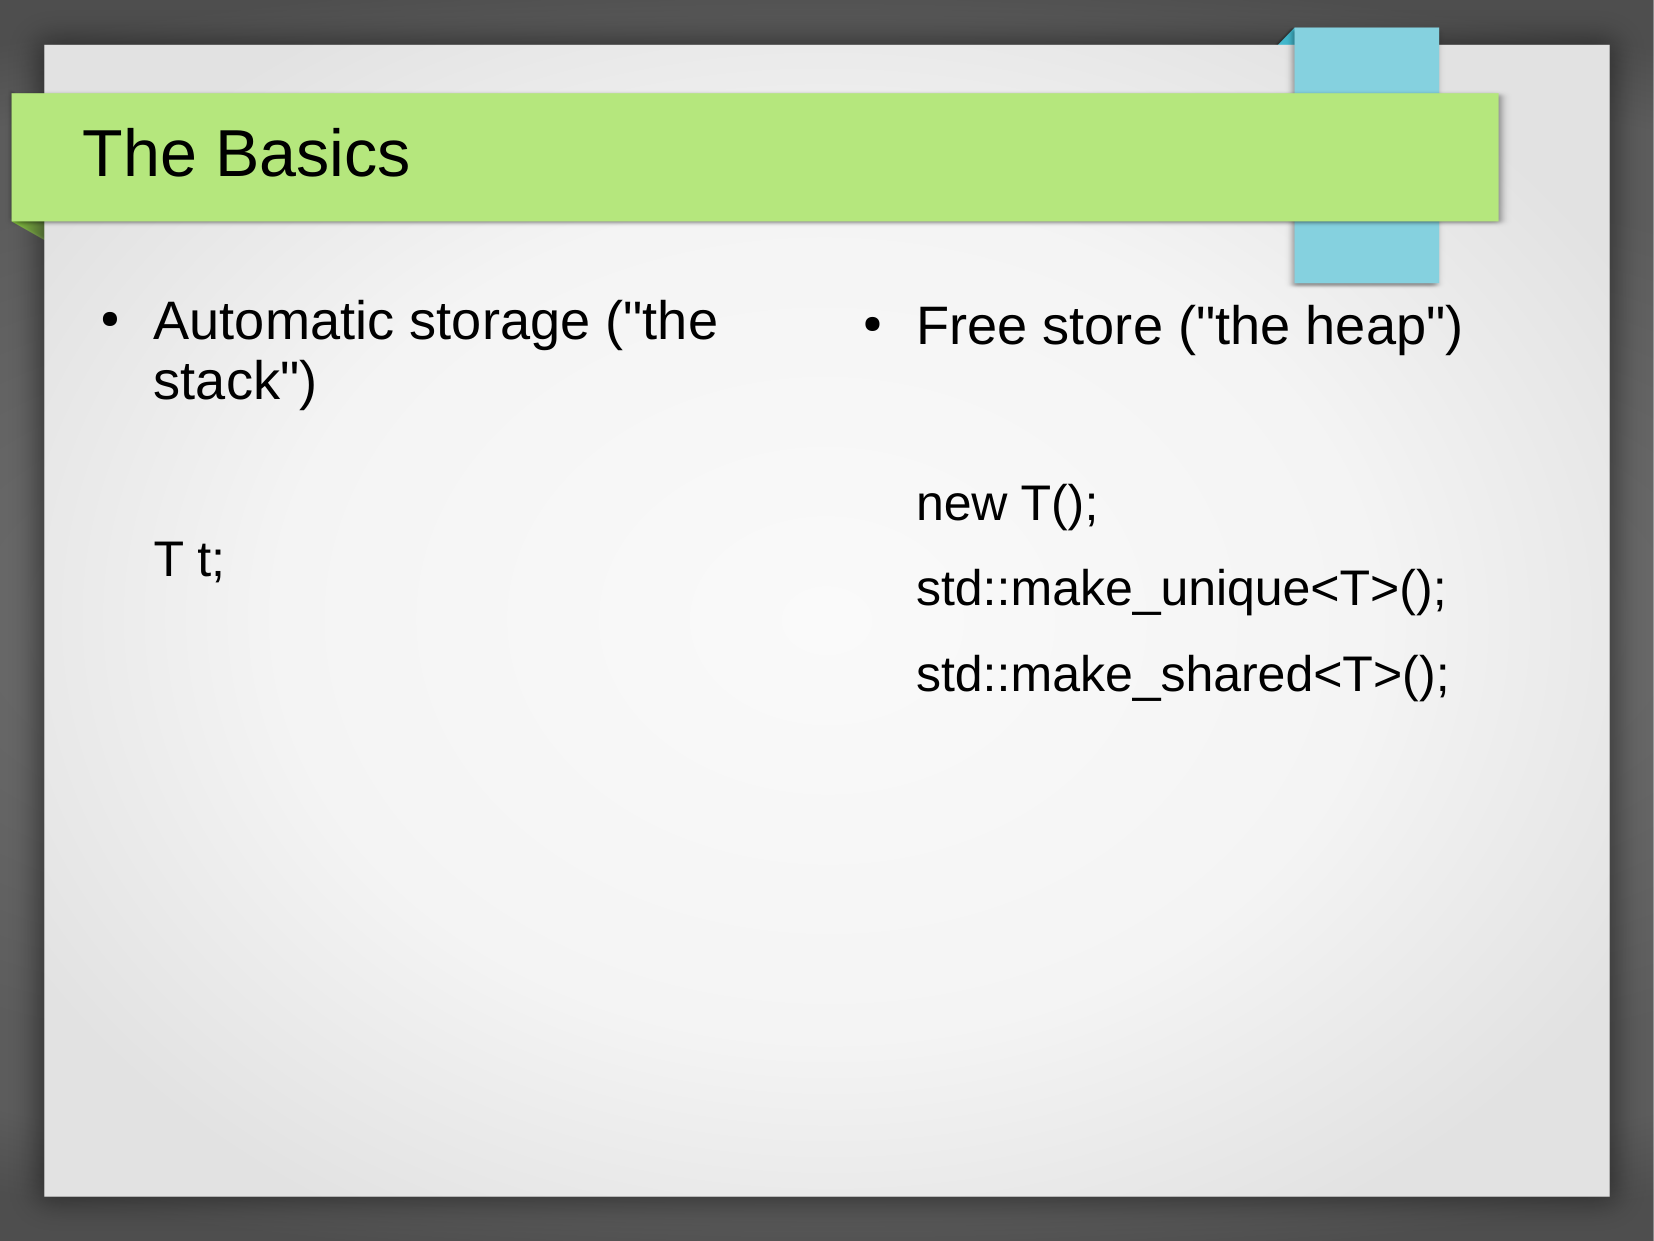

# The Basics
Automatic storage ("the stack")
T t;
Free store ("the heap")
new T();
std::make_unique<T>();
std::make_shared<T>();